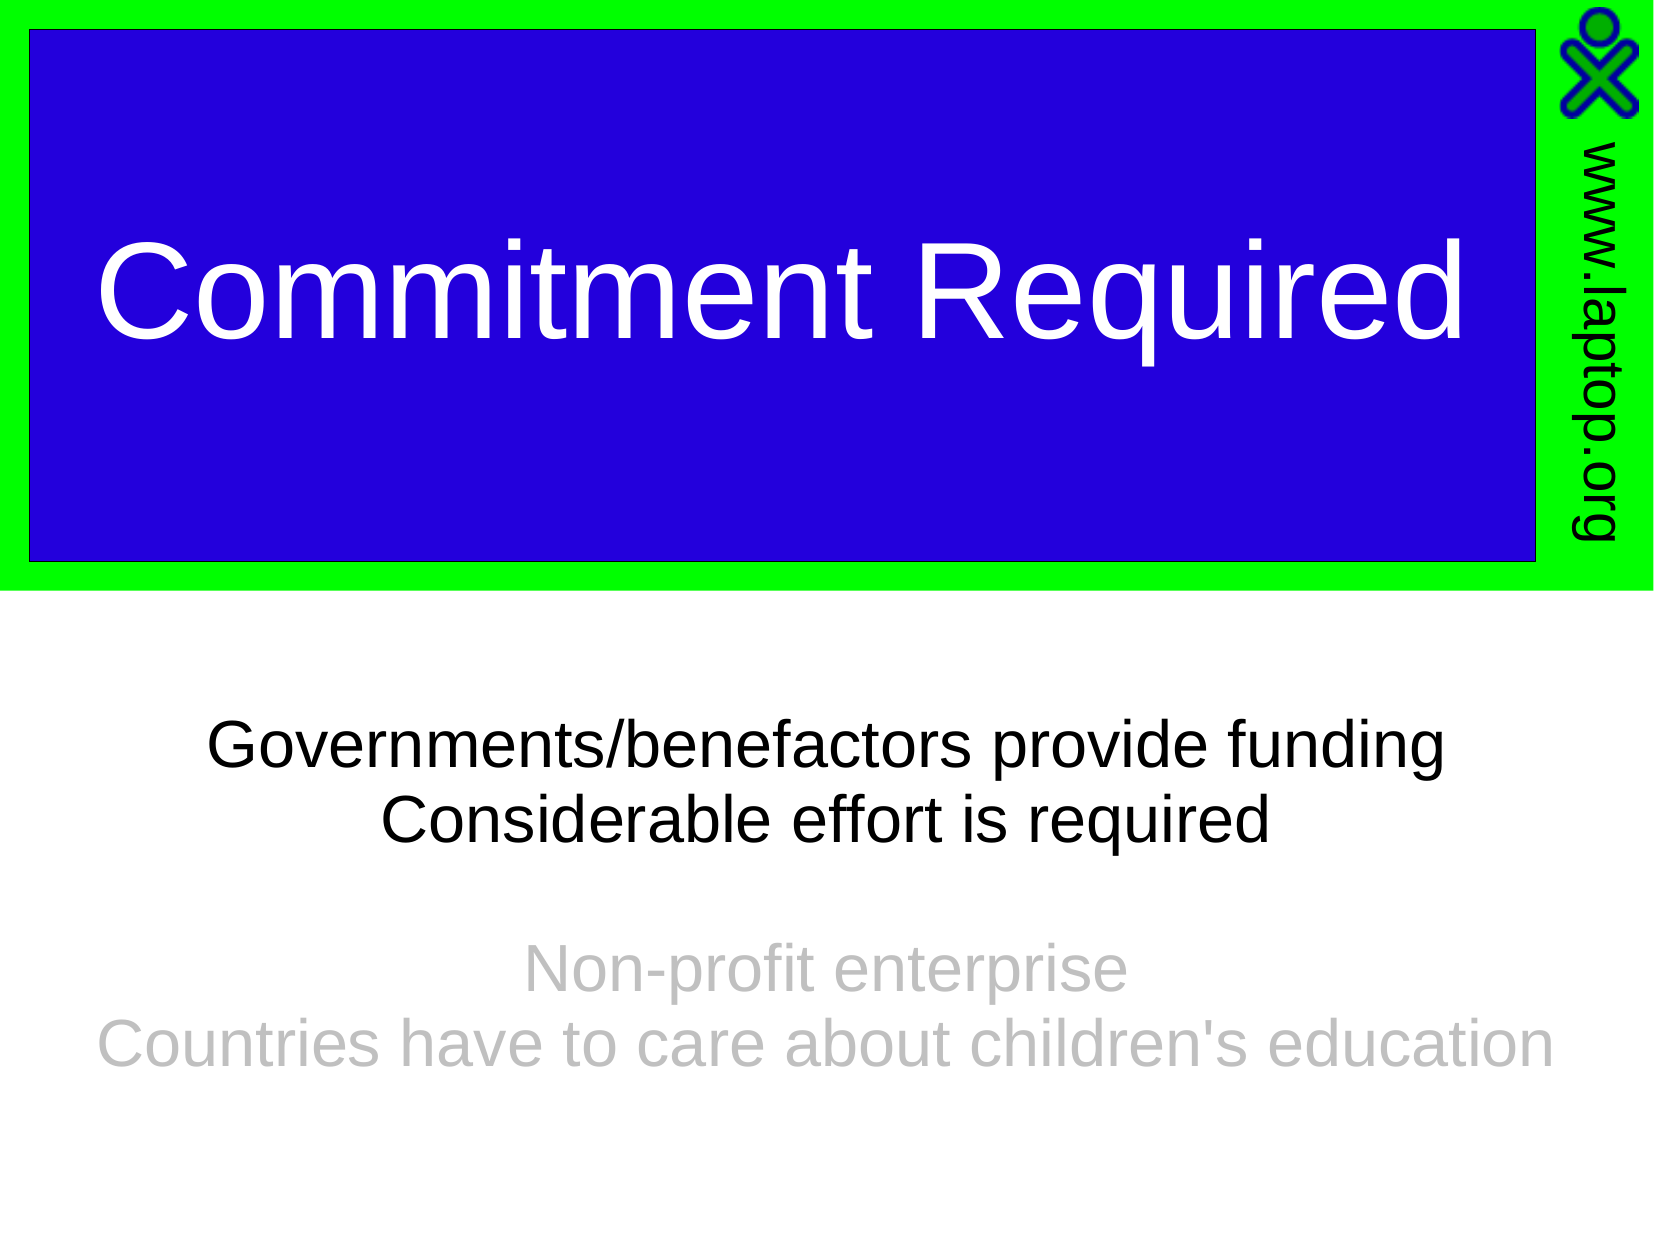

# Commitment Required
Governments/benefactors provide funding
Considerable effort is required
Non-profit enterprise
Countries have to care about children's education